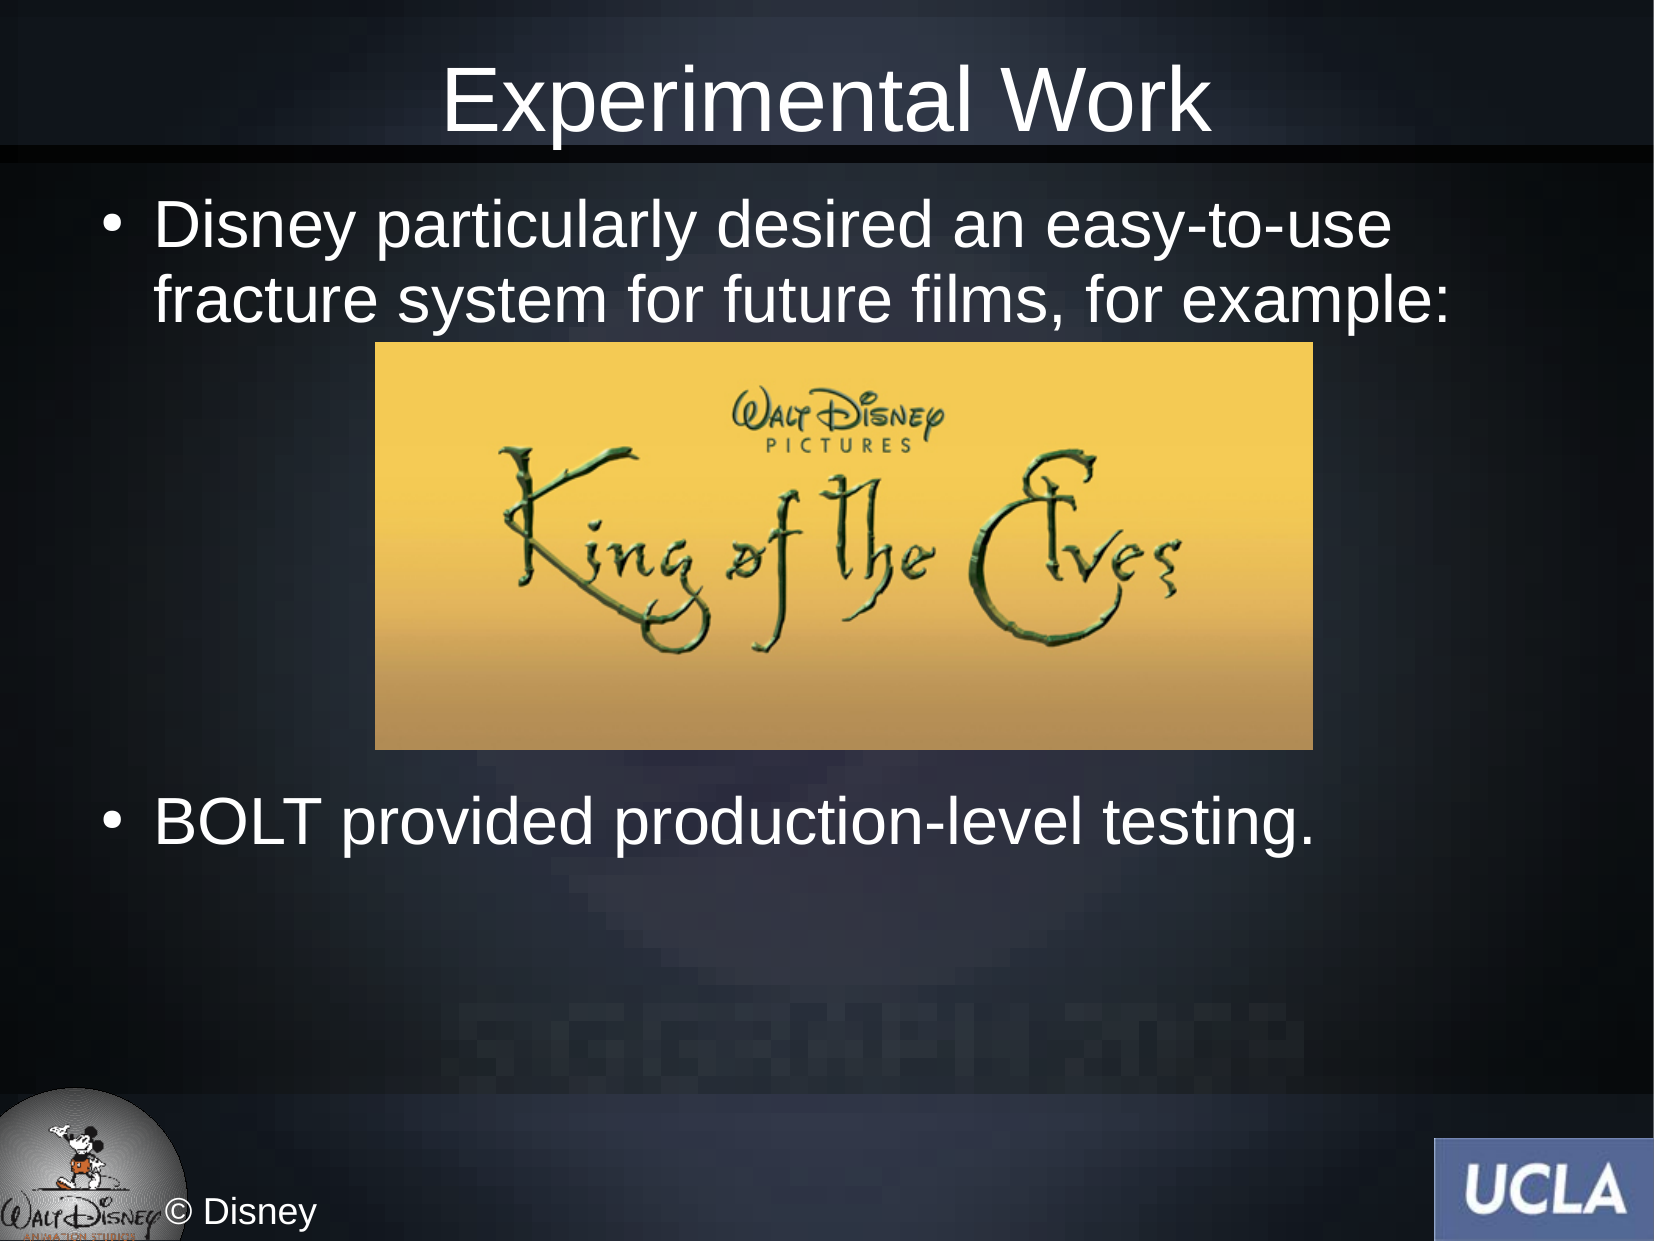

# Experimental Work
Disney particularly desired an easy-to-use fracture system for future films, for example:
BOLT provided production-level testing.